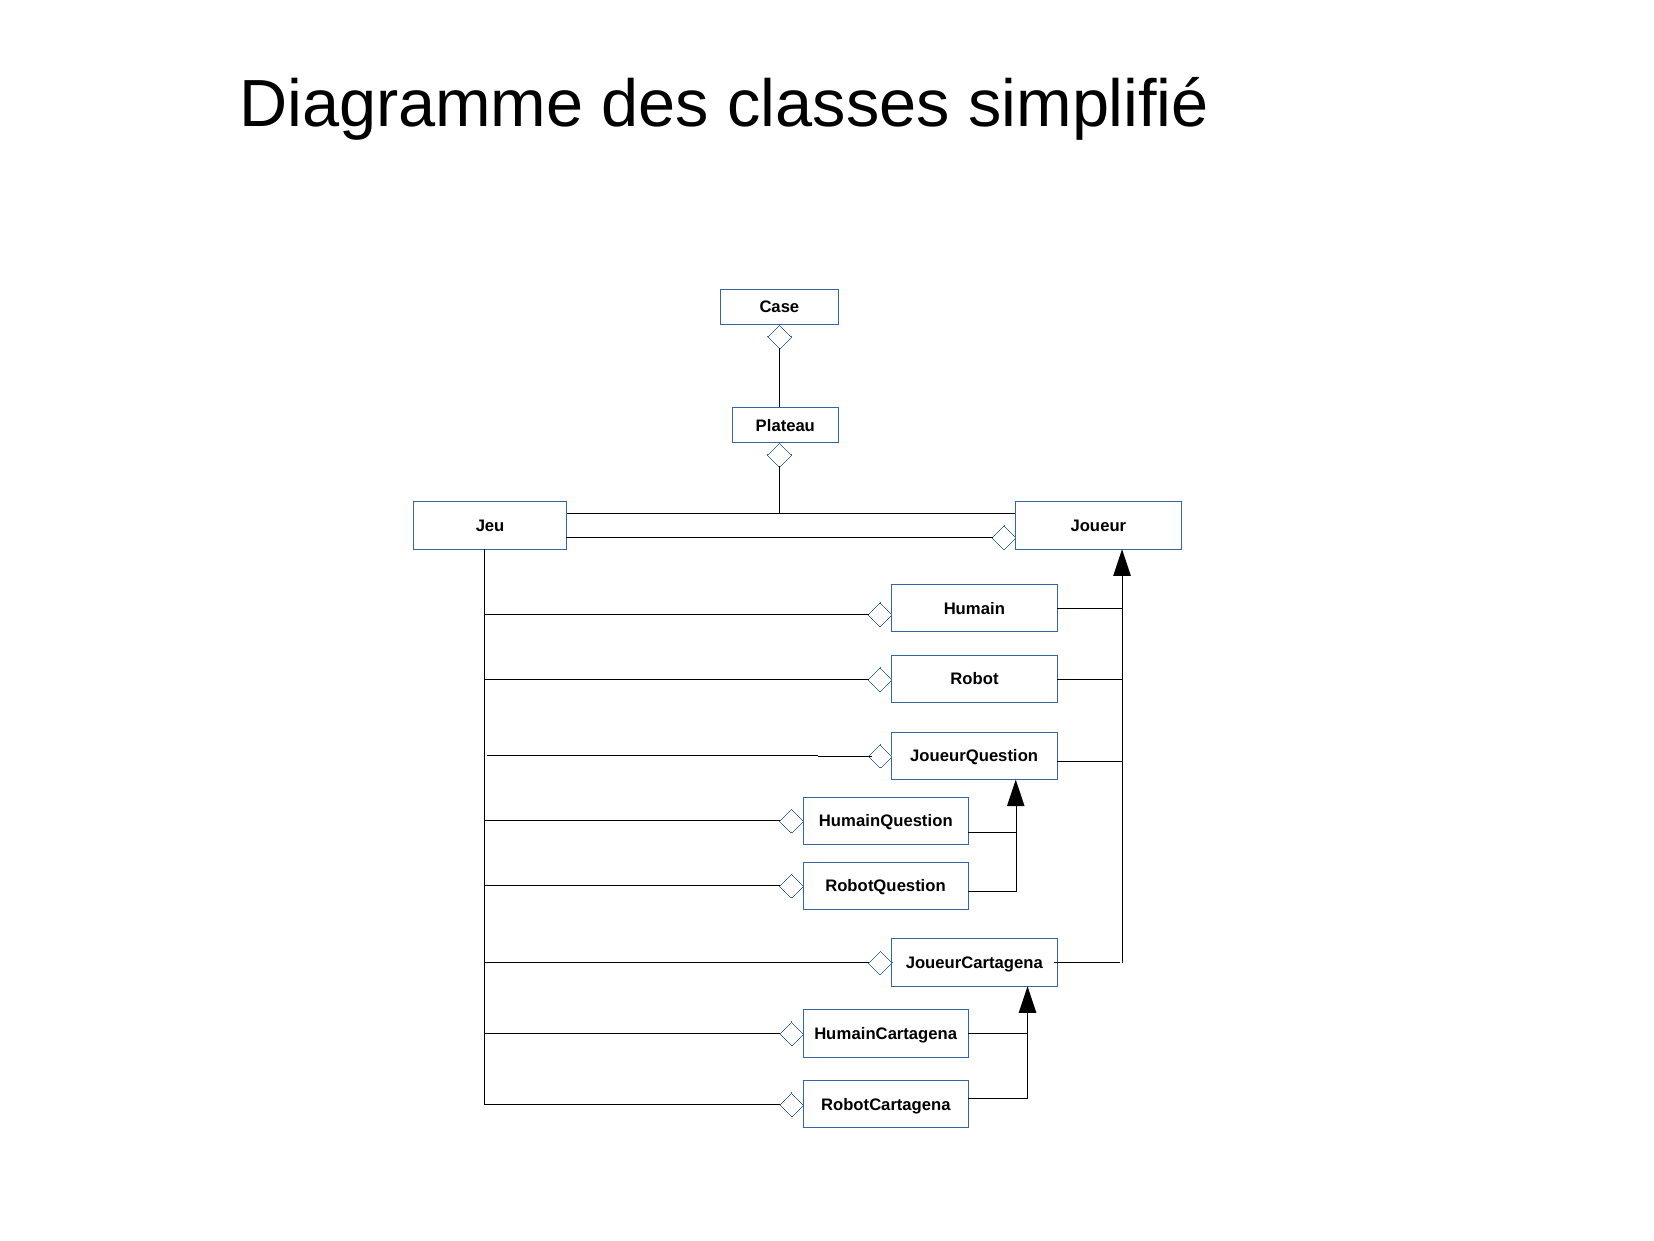

Diagramme des classes simplifié
Case
Plateau
Jeu
Joueur
Humain
Robot
JoueurQuestion
HumainQuestion
RobotQuestion
JoueurCartagena
HumainCartagena
RobotCartagena